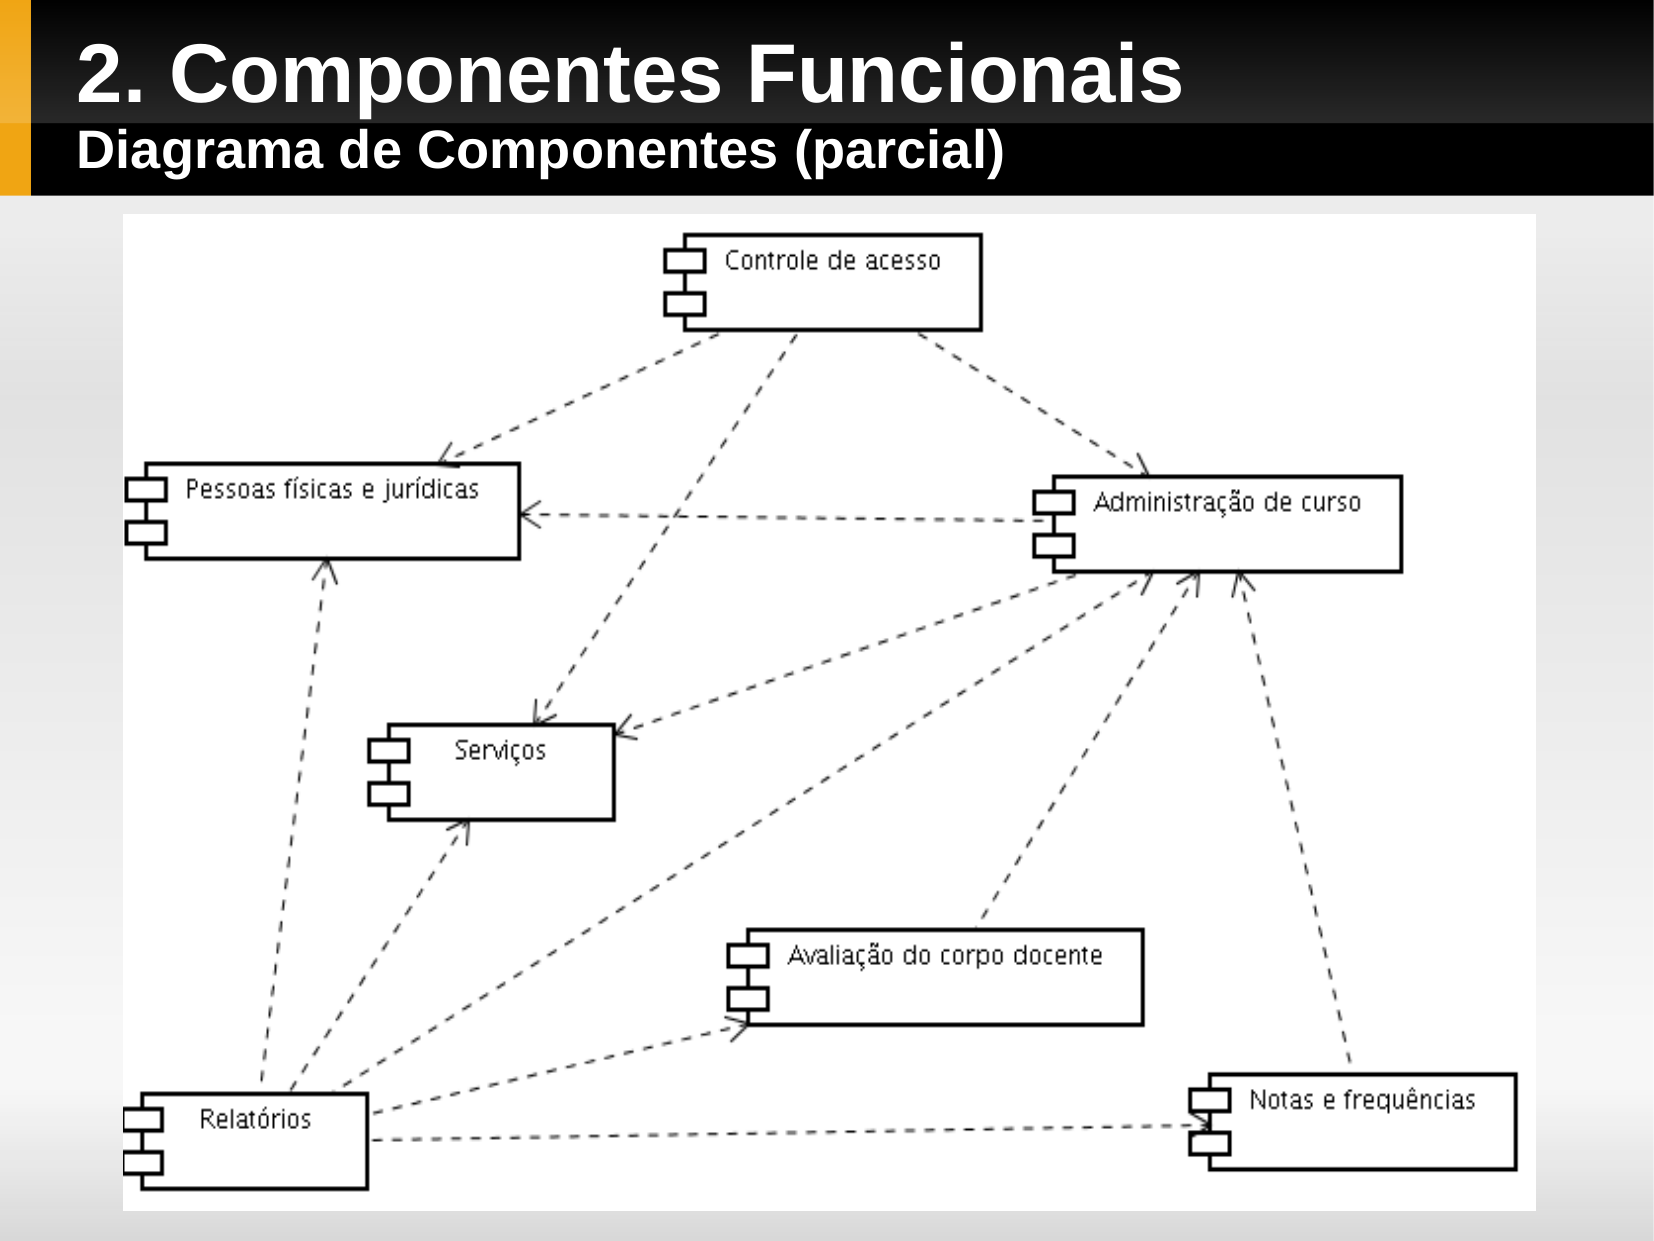

# 2. Componentes Funcionais Diagrama de Componentes (parcial)